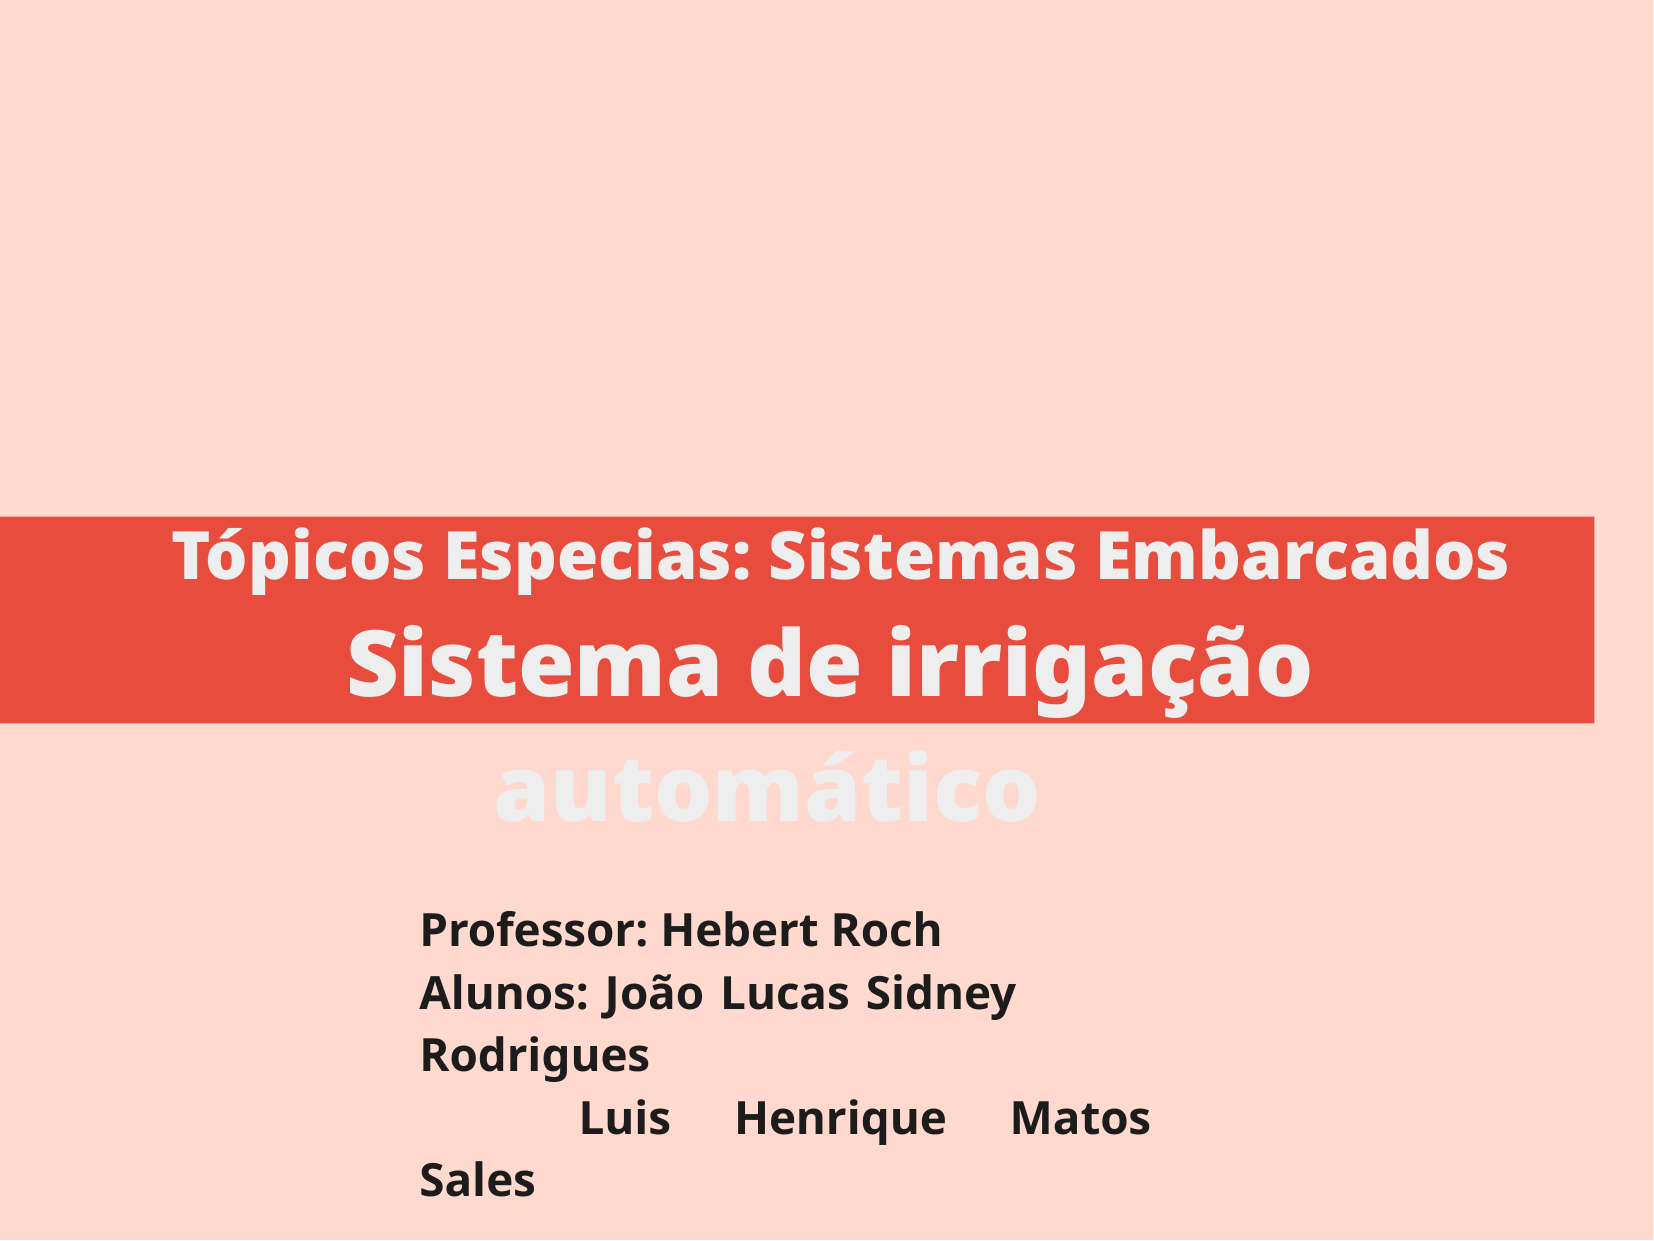

# Tópicos Especias: Sistemas Embarcados Sistema de irrigação automático
Professor: Hebert Roch
Alunos: João Lucas Sidney Rodrigues
Luis Henrique Matos Sales